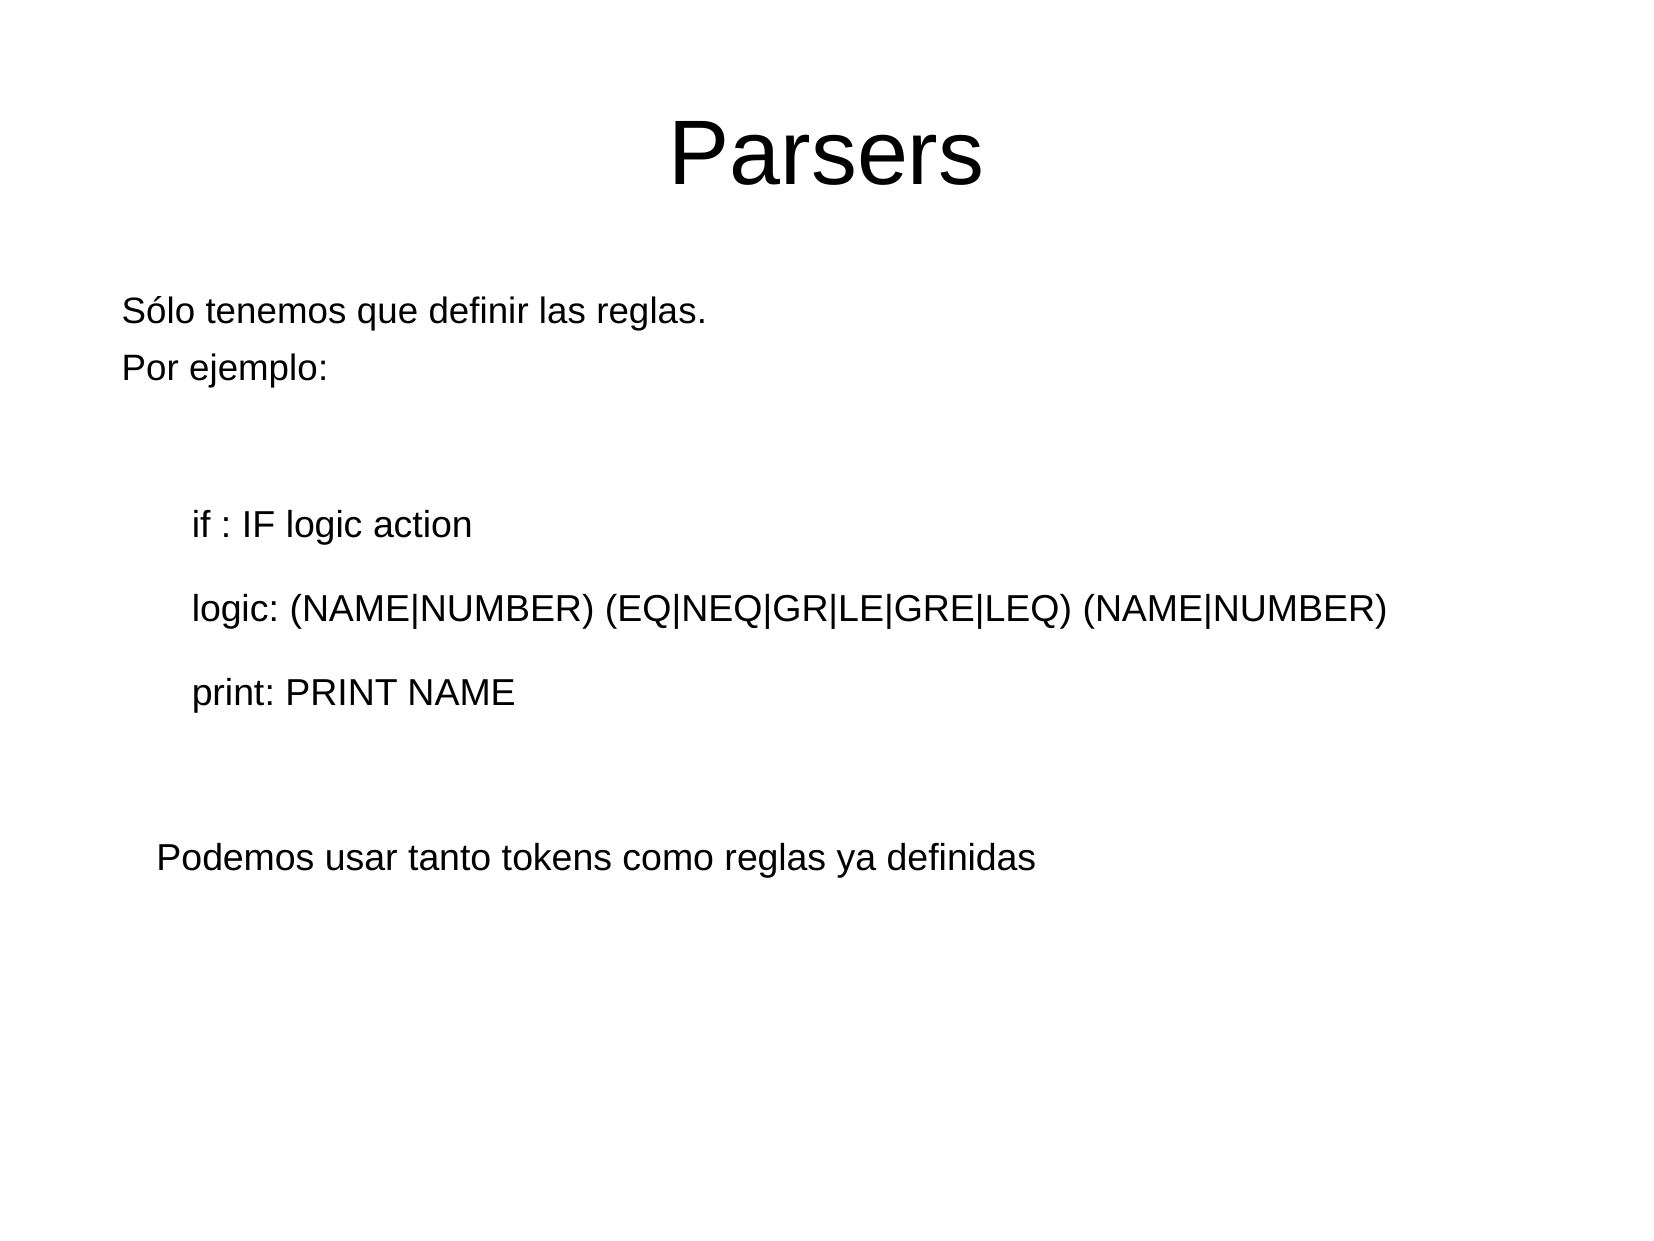

# Parsers
Sólo tenemos que definir las reglas.
Por ejemplo:
if : IF logic action
logic: (NAME|NUMBER) (EQ|NEQ|GR|LE|GRE|LEQ) (NAME|NUMBER)
print: PRINT NAME
Podemos usar tanto tokens como reglas ya definidas